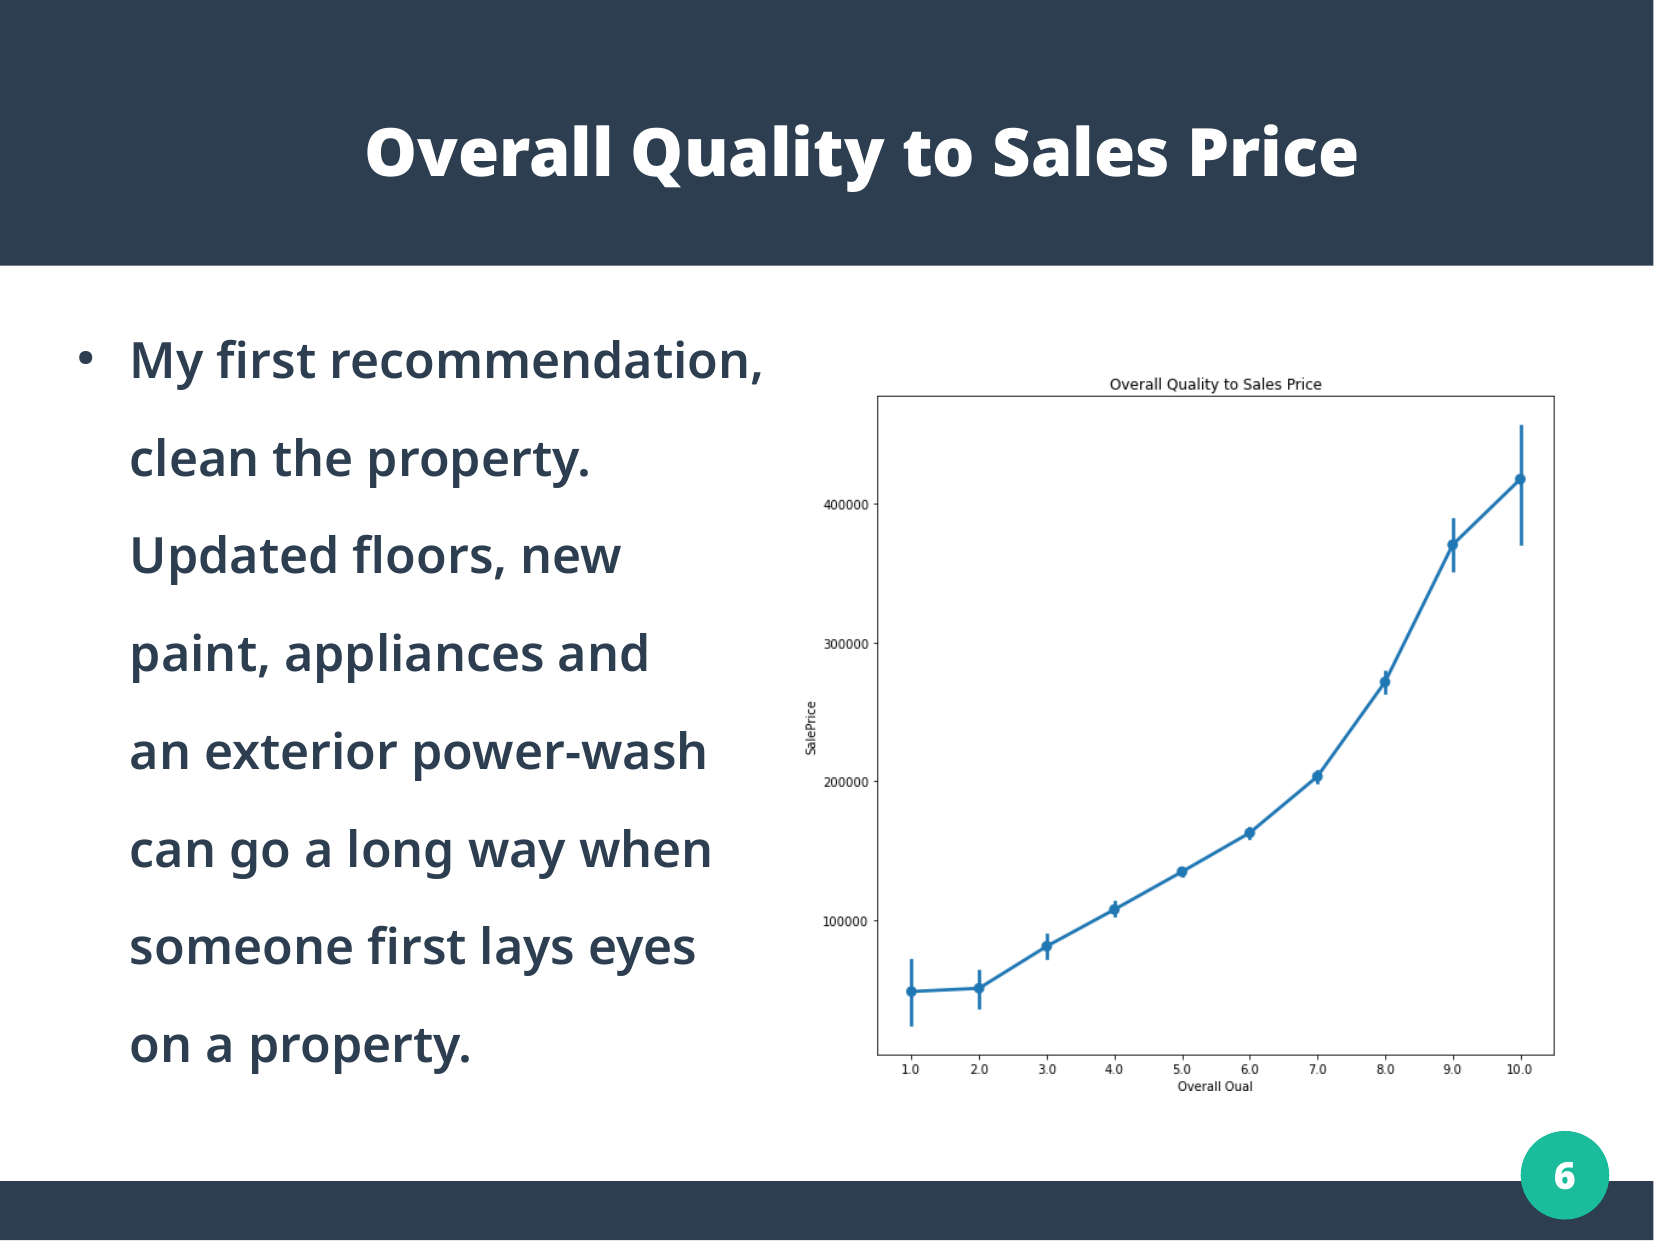

# Overall Quality to Sales Price
My first recommendation,
clean the property.
Updated floors, new
paint, appliances and
an exterior power-wash
can go a long way when
someone first lays eyes
on a property.
6